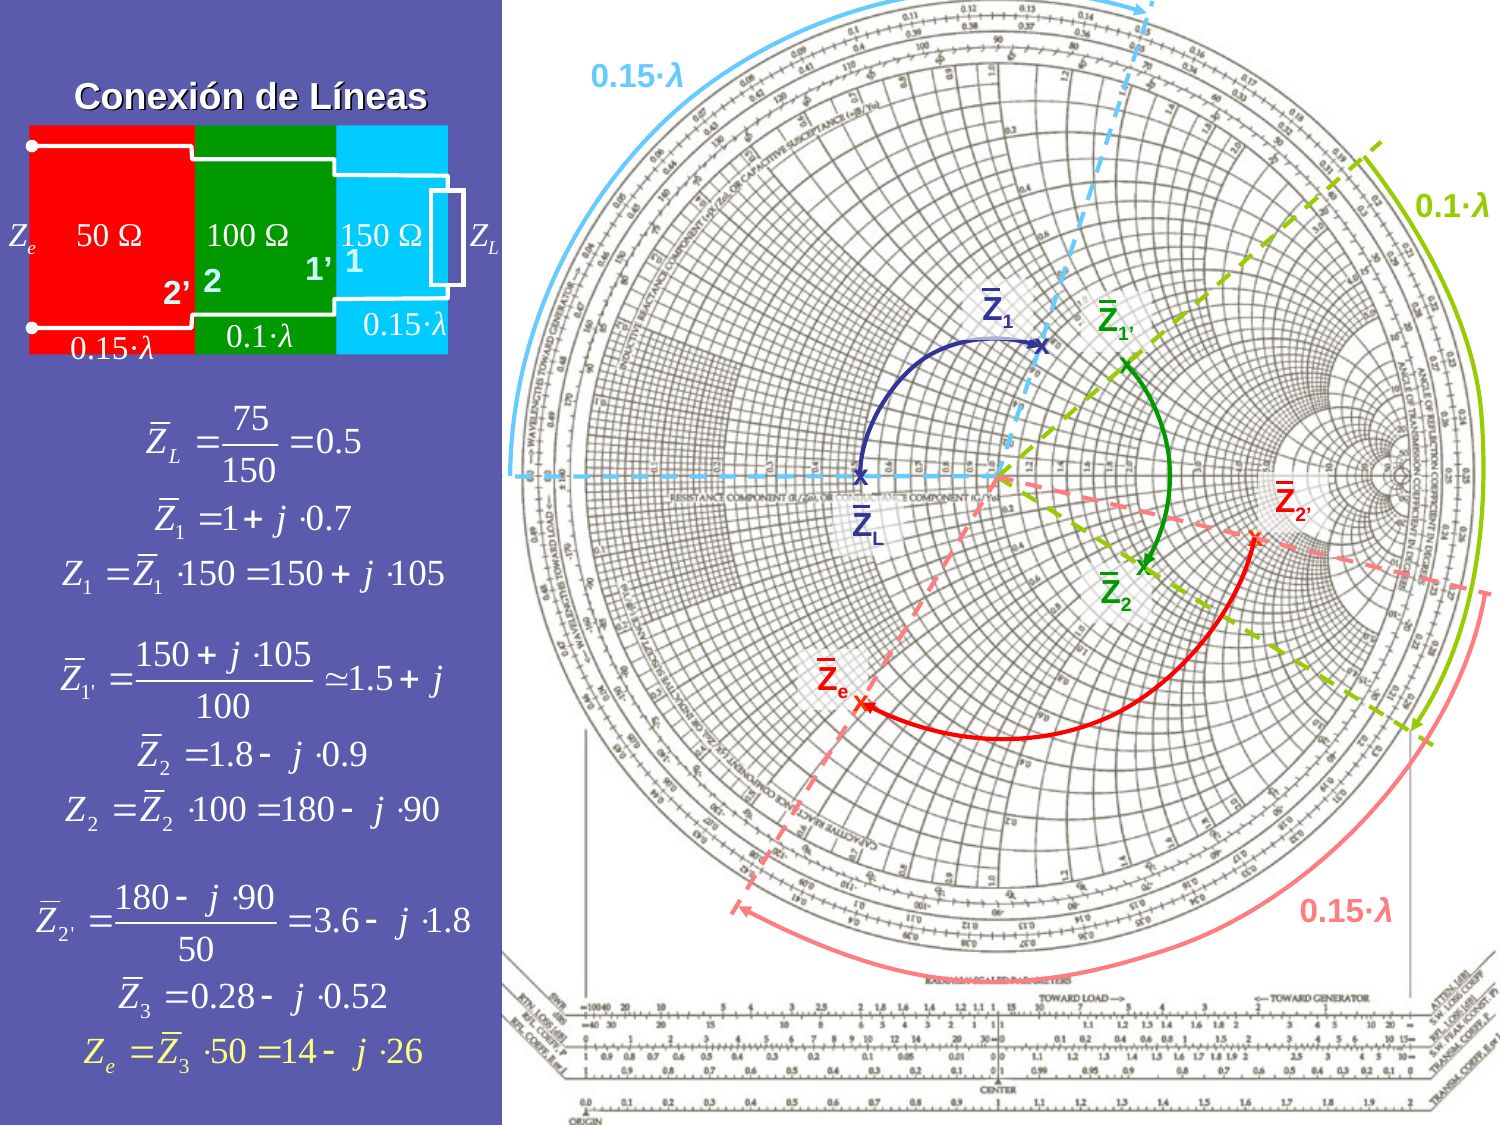

Conexión de Líneas
0.15·λ
Ze
 50 Ω
 100 Ω
150 Ω
ZL
0.15·λ
0.1·λ
0.15·λ
0.1·λ
1
1’
2
2’
Z1
Z1’
x
x
x
Z2’
ZL
x
x
Z2
Ze
x
0.15·λ